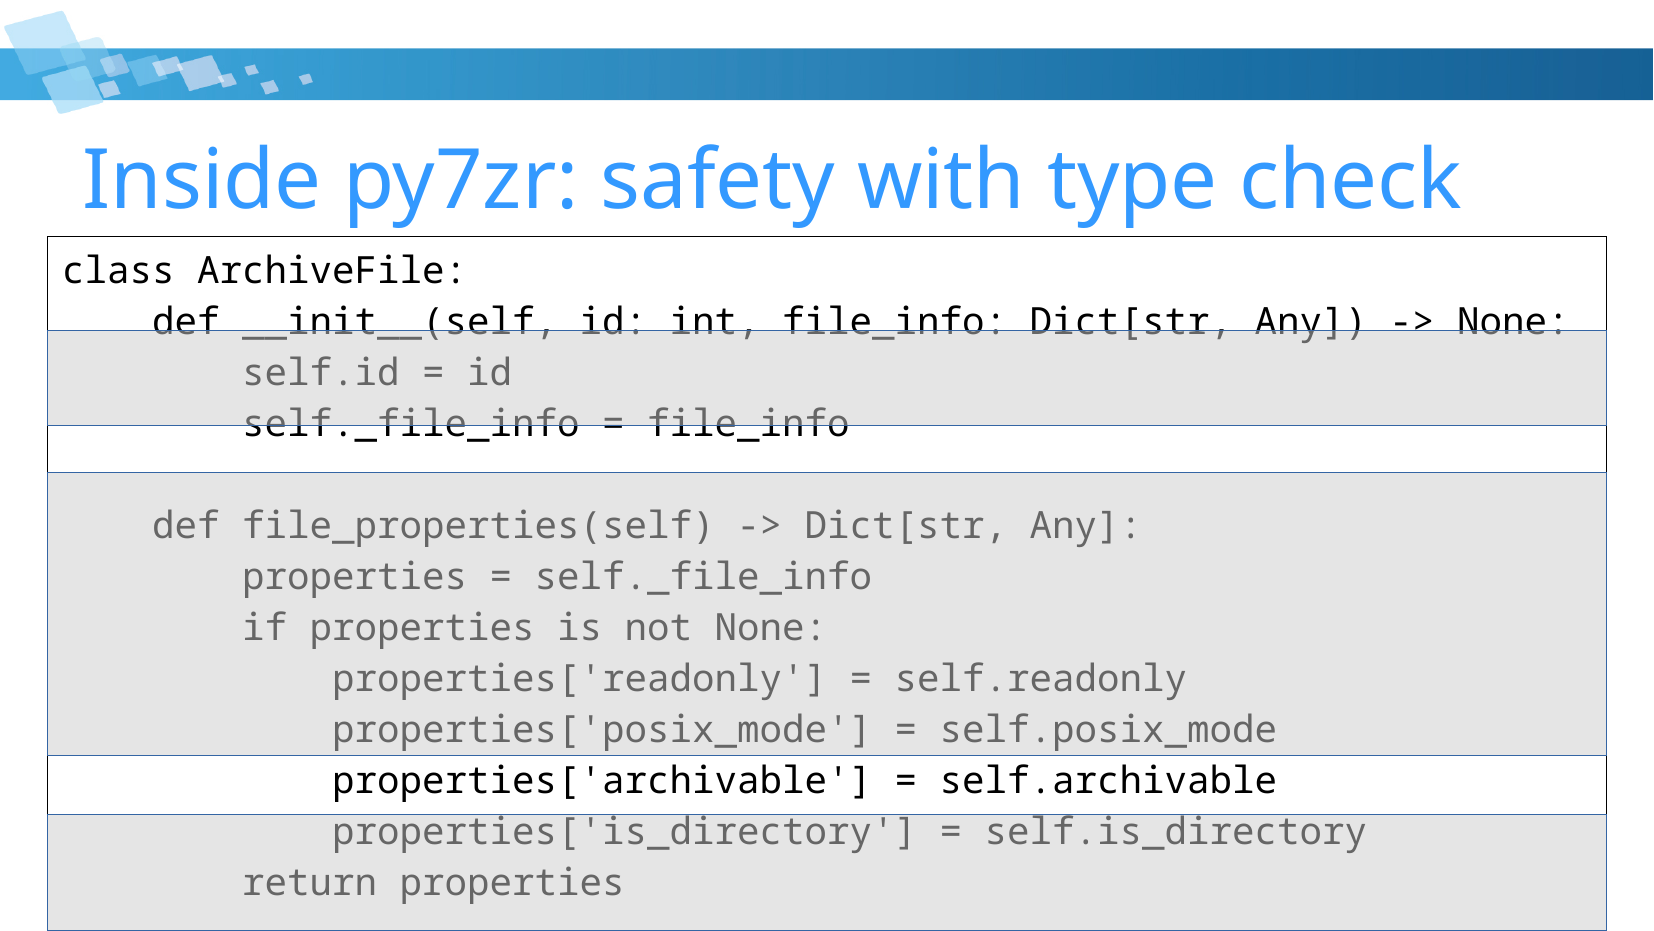

# Inside py7zr: safety with type check
class ArchiveFile:
 def __init__(self, id: int, file_info: Dict[str, Any]) -> None:
 self.id = id
 self._file_info = file_info
 def file_properties(self) -> Dict[str, Any]:
 properties = self._file_info
 if properties is not None:
 properties['readonly'] = self.readonly
 properties['posix_mode'] = self.posix_mode
 properties['archivable'] = self.archivable
 properties['is_directory'] = self.is_directory
 return properties
 def _get_property(self, key: str) -> Any:
 try:
 return self._file_info[key]